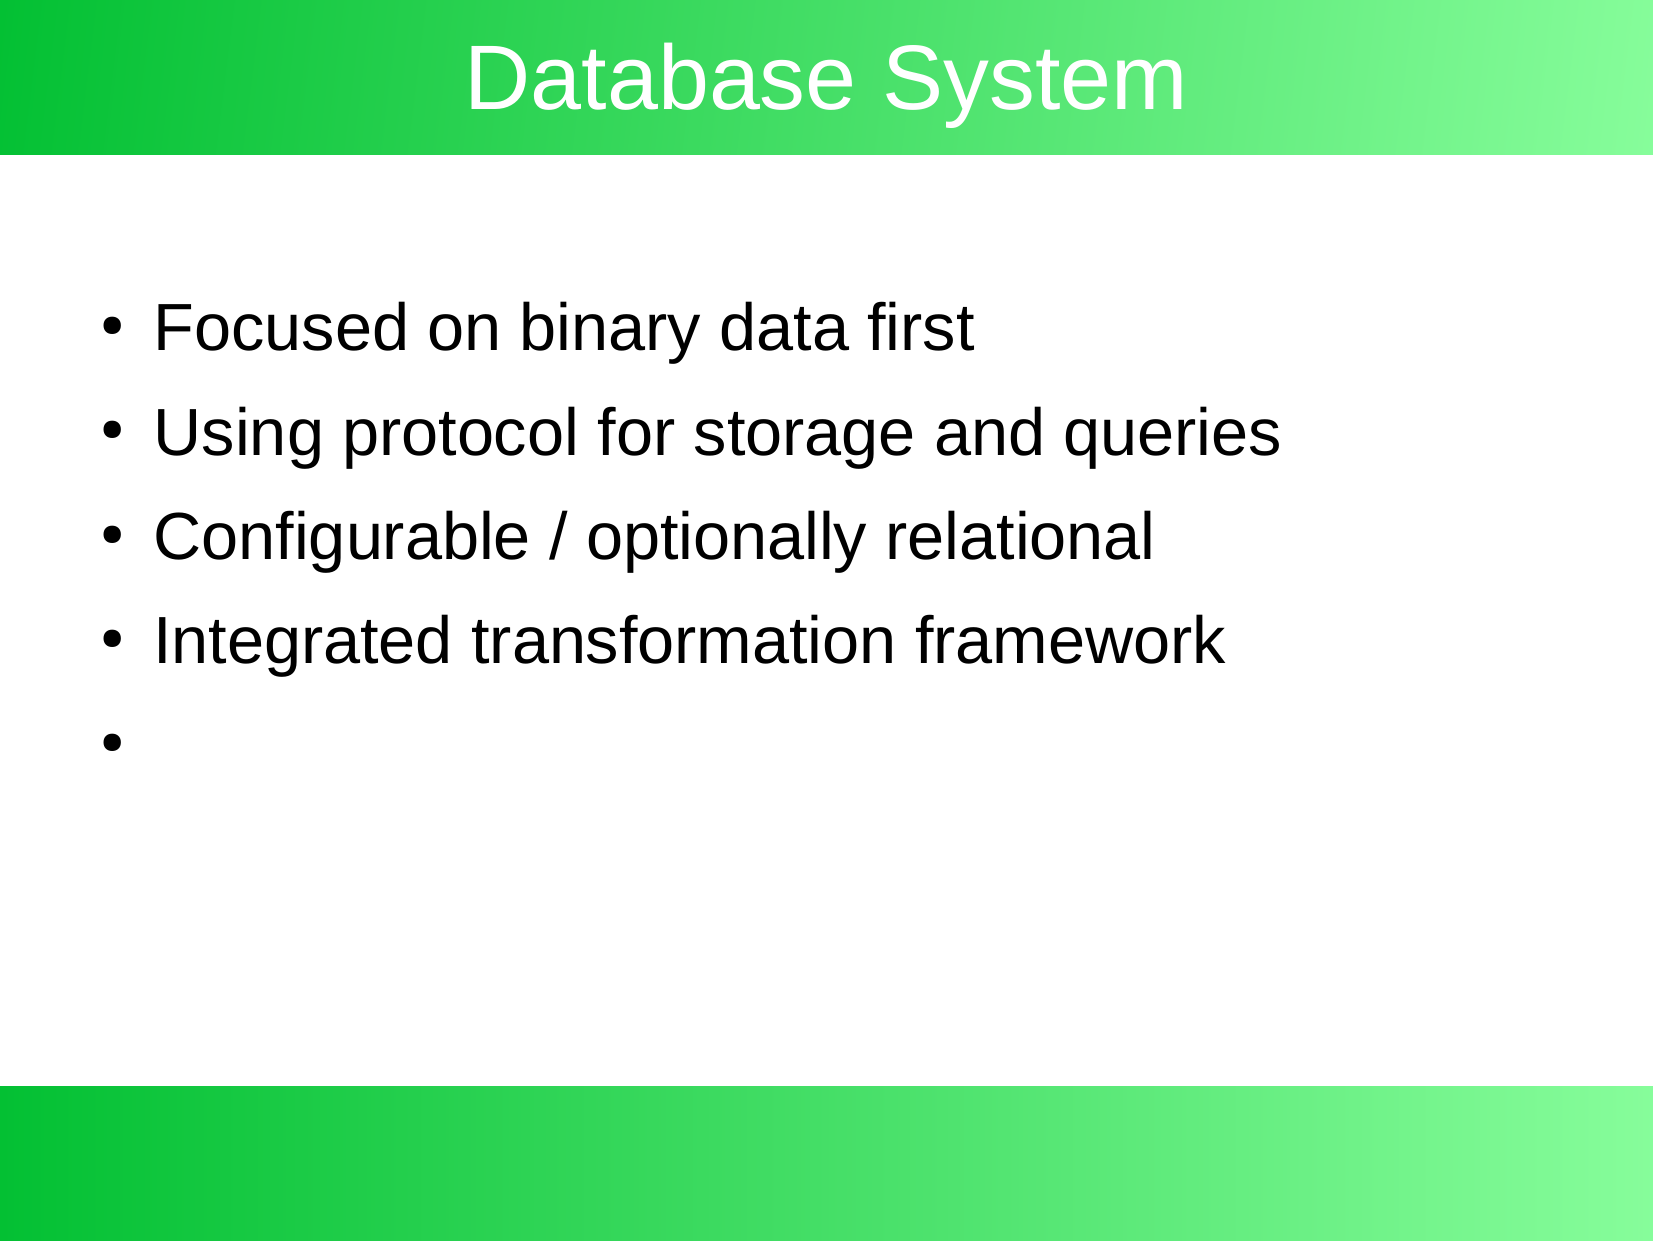

# Database System
Focused on binary data first
Using protocol for storage and queries
Configurable / optionally relational
Integrated transformation framework